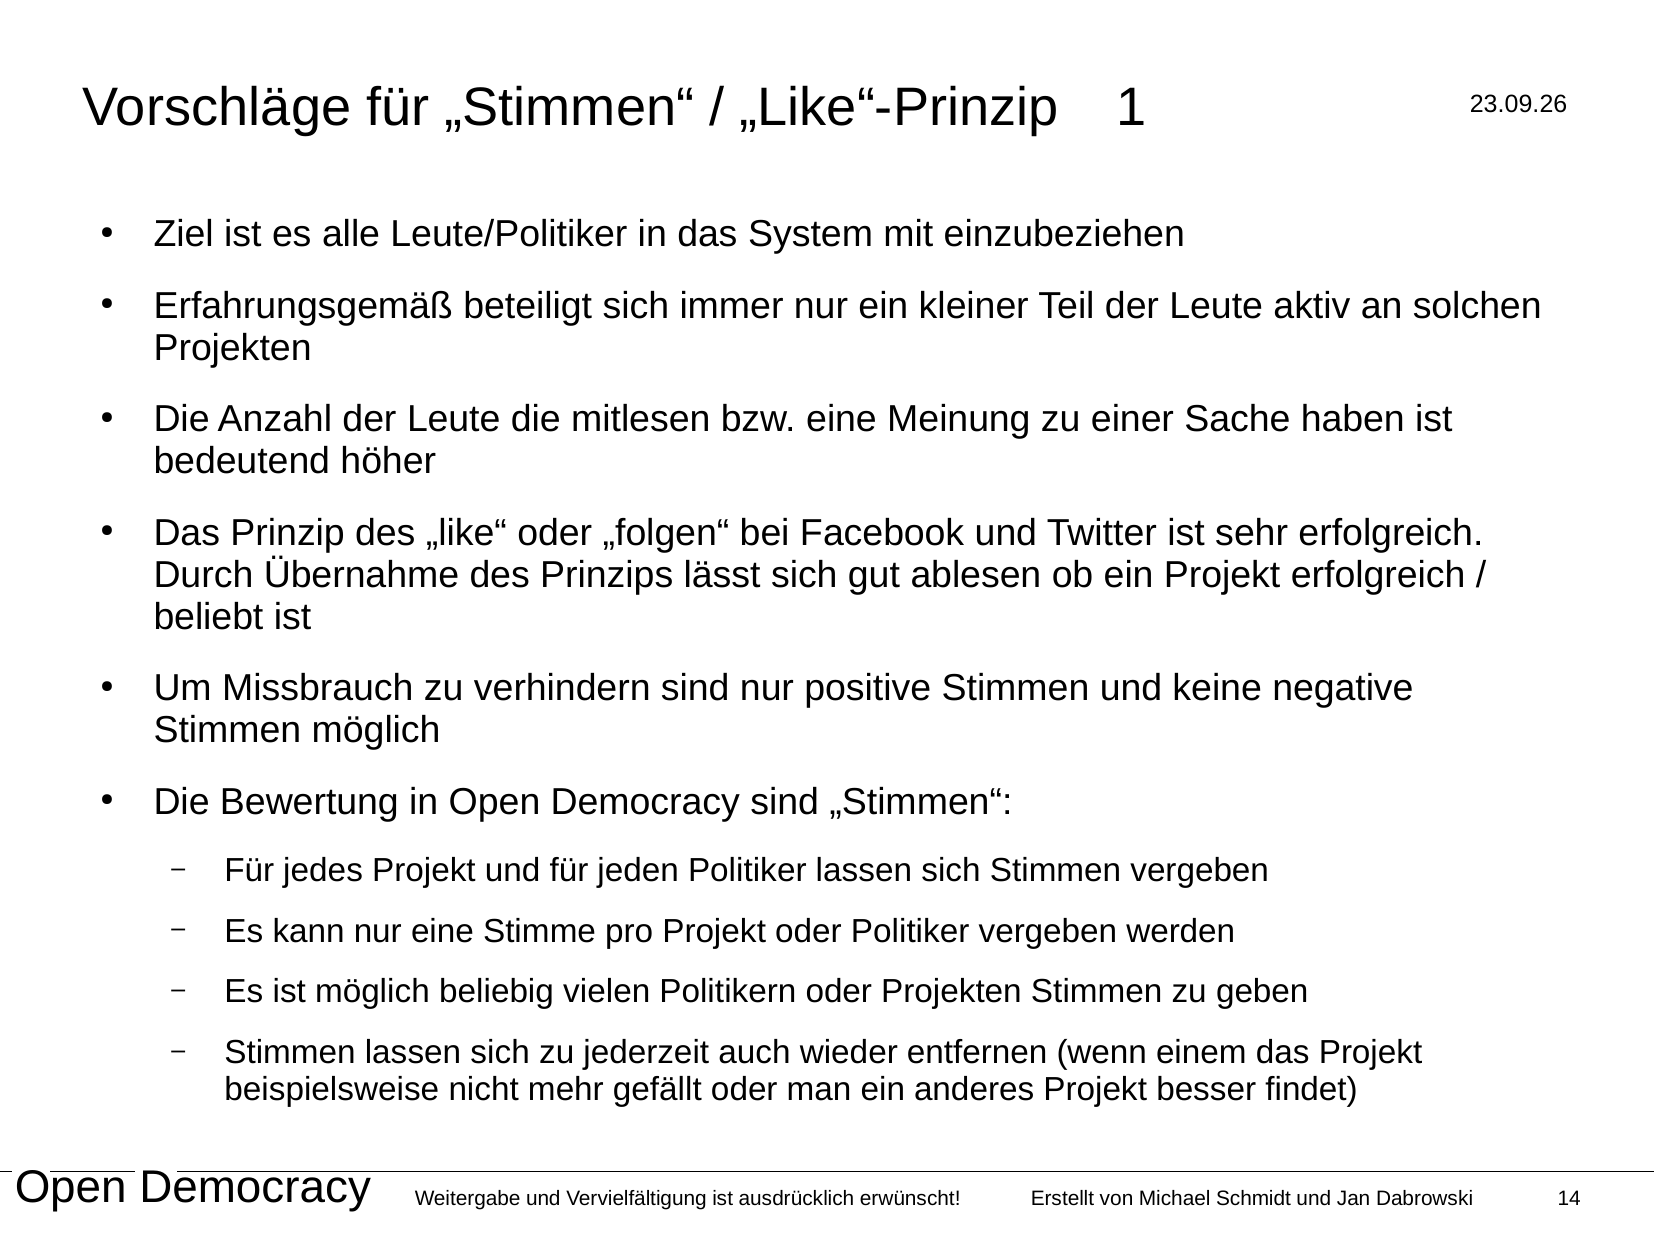

# Vorschläge für „Stimmen“ / „Like“-Prinzip	1
Ziel ist es alle Leute/Politiker in das System mit einzubeziehen
Erfahrungsgemäß beteiligt sich immer nur ein kleiner Teil der Leute aktiv an solchen Projekten
Die Anzahl der Leute die mitlesen bzw. eine Meinung zu einer Sache haben ist bedeutend höher
Das Prinzip des „like“ oder „folgen“ bei Facebook und Twitter ist sehr erfolgreich. Durch Übernahme des Prinzips lässt sich gut ablesen ob ein Projekt erfolgreich / beliebt ist
Um Missbrauch zu verhindern sind nur positive Stimmen und keine negative Stimmen möglich
Die Bewertung in Open Democracy sind „Stimmen“:
Für jedes Projekt und für jeden Politiker lassen sich Stimmen vergeben
Es kann nur eine Stimme pro Projekt oder Politiker vergeben werden
Es ist möglich beliebig vielen Politikern oder Projekten Stimmen zu geben
Stimmen lassen sich zu jederzeit auch wieder entfernen (wenn einem das Projekt beispielsweise nicht mehr gefällt oder man ein anderes Projekt besser findet)